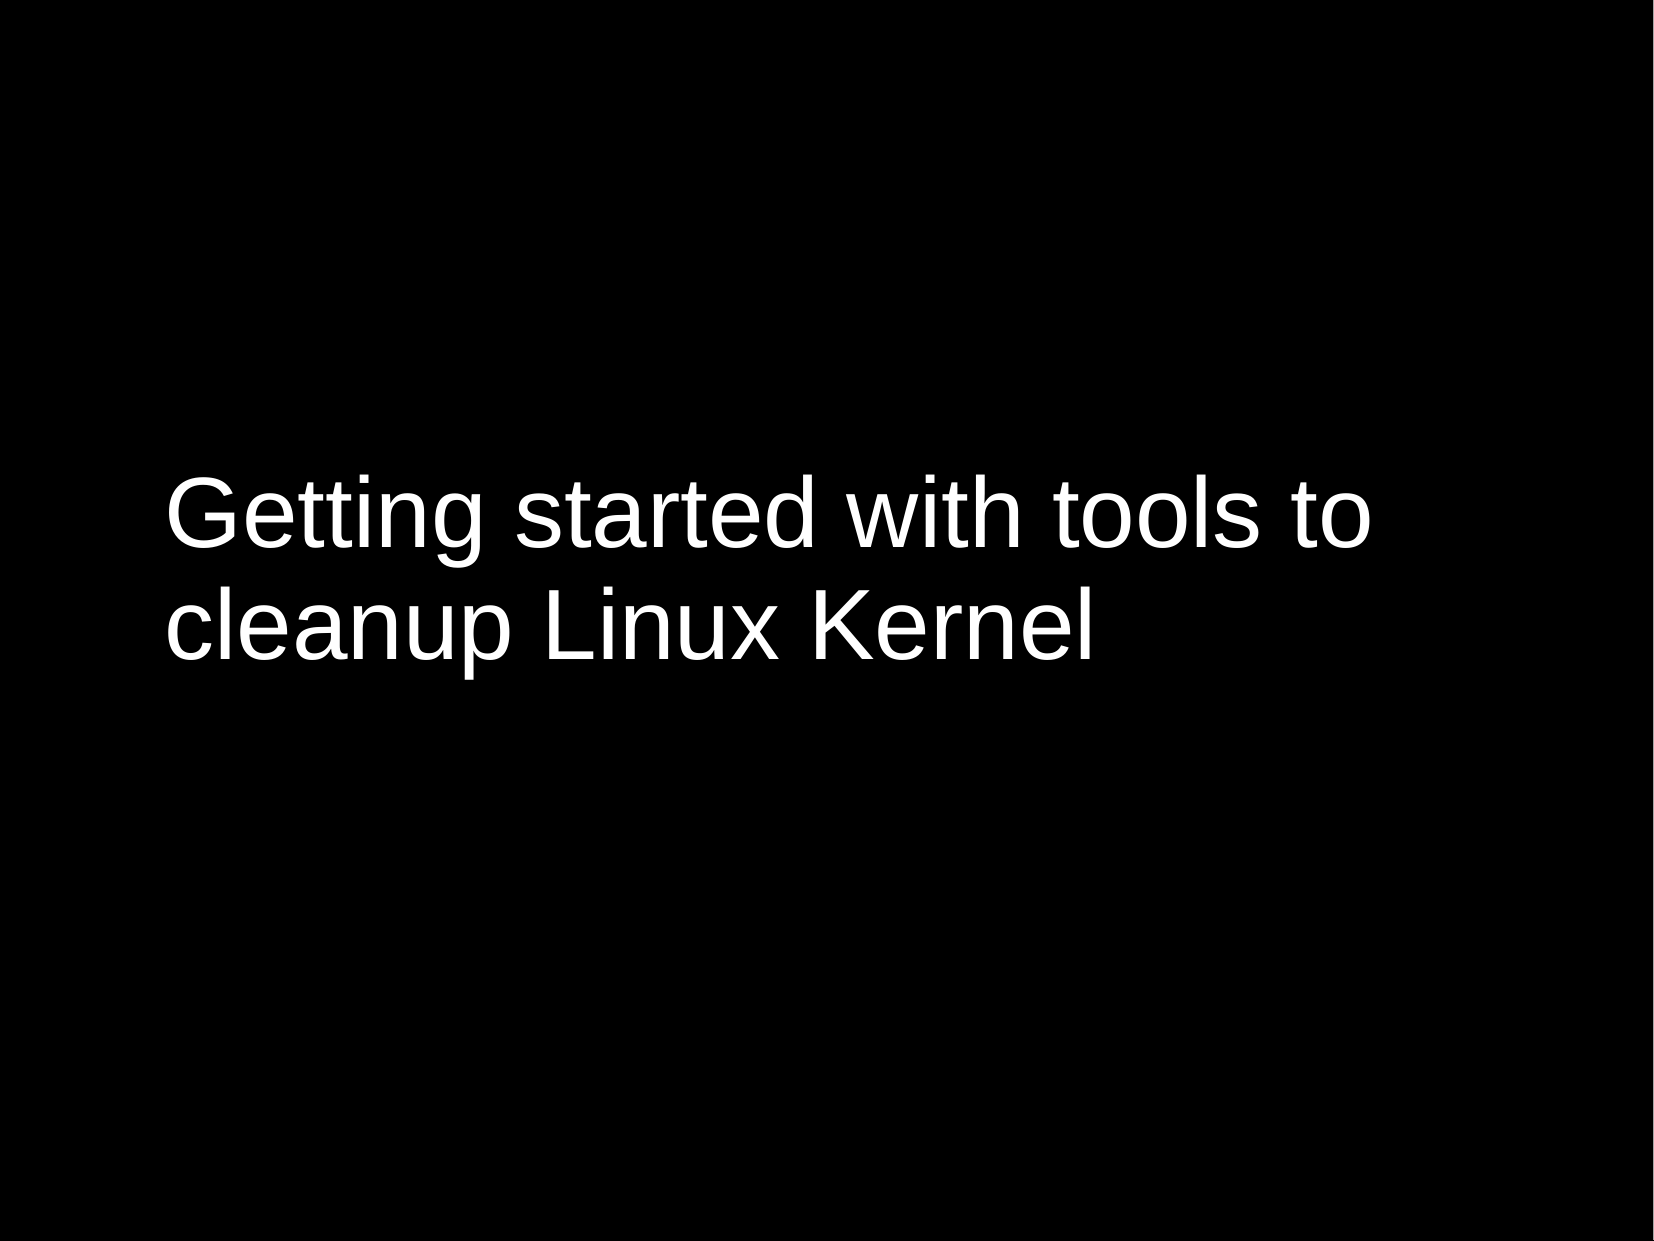

Getting started with tools to cleanup Linux Kernel